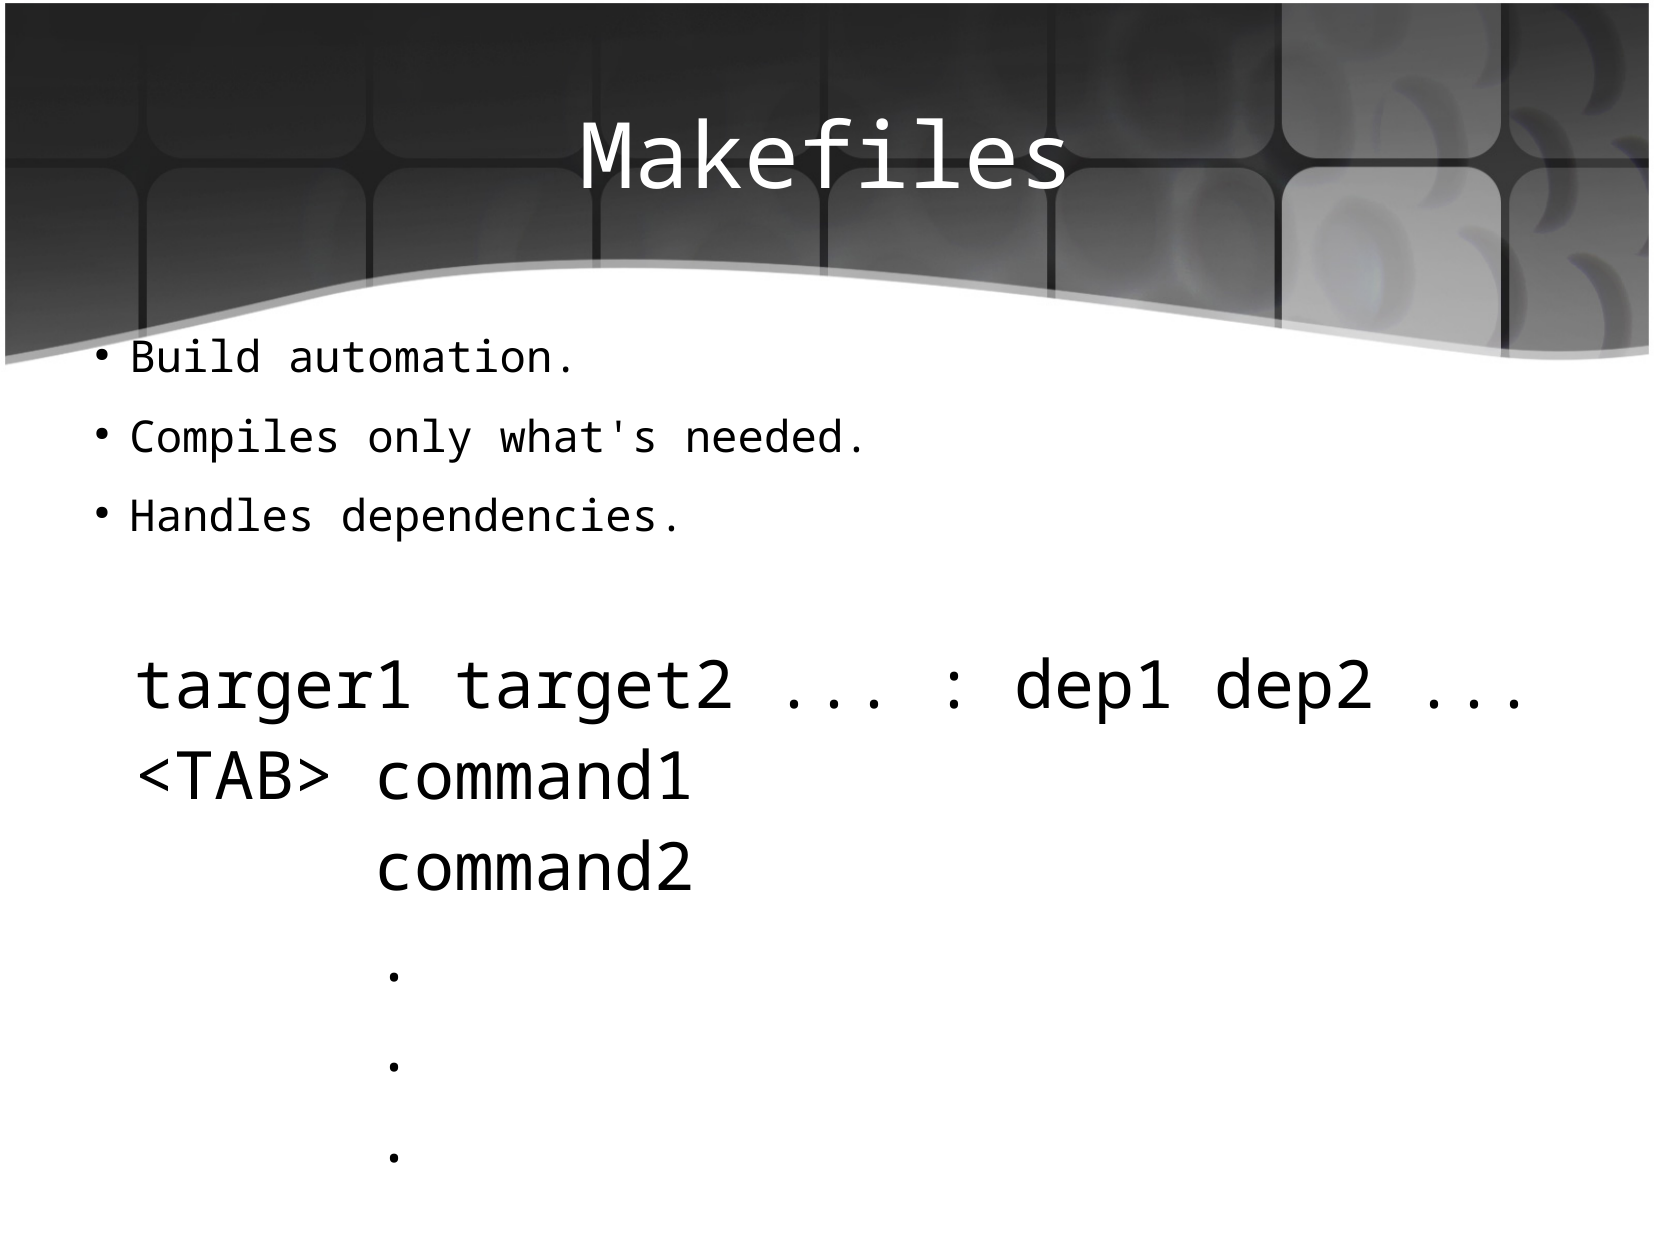

# Makefiles
Build automation.
Compiles only what's needed.
Handles dependencies.
targer1 target2 ... : dep1 dep2 ...
<TAB> command1
 command2
 .
 .
 .